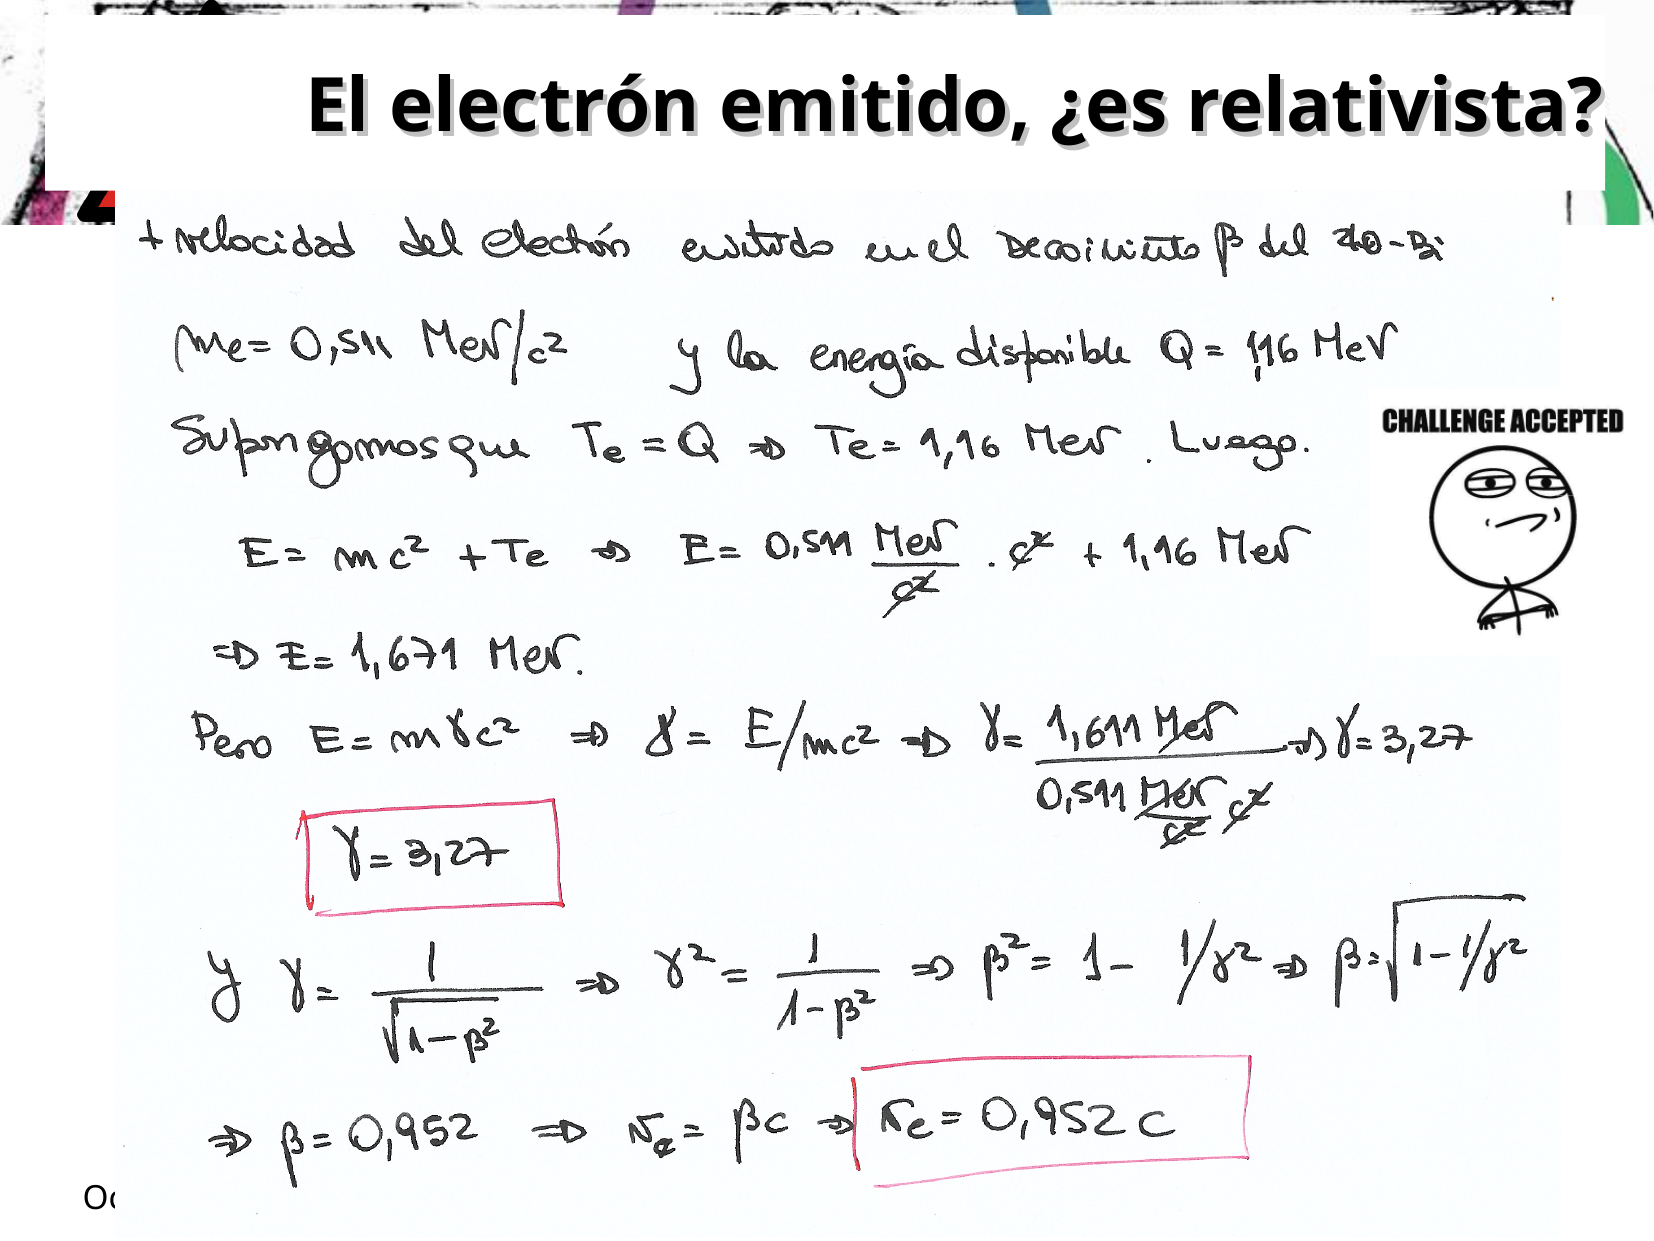

# El electrón emitido, ¿es relativista?
Oct, 2016
Asorey - Balseiro 2016 Física Médica - 01/04
62